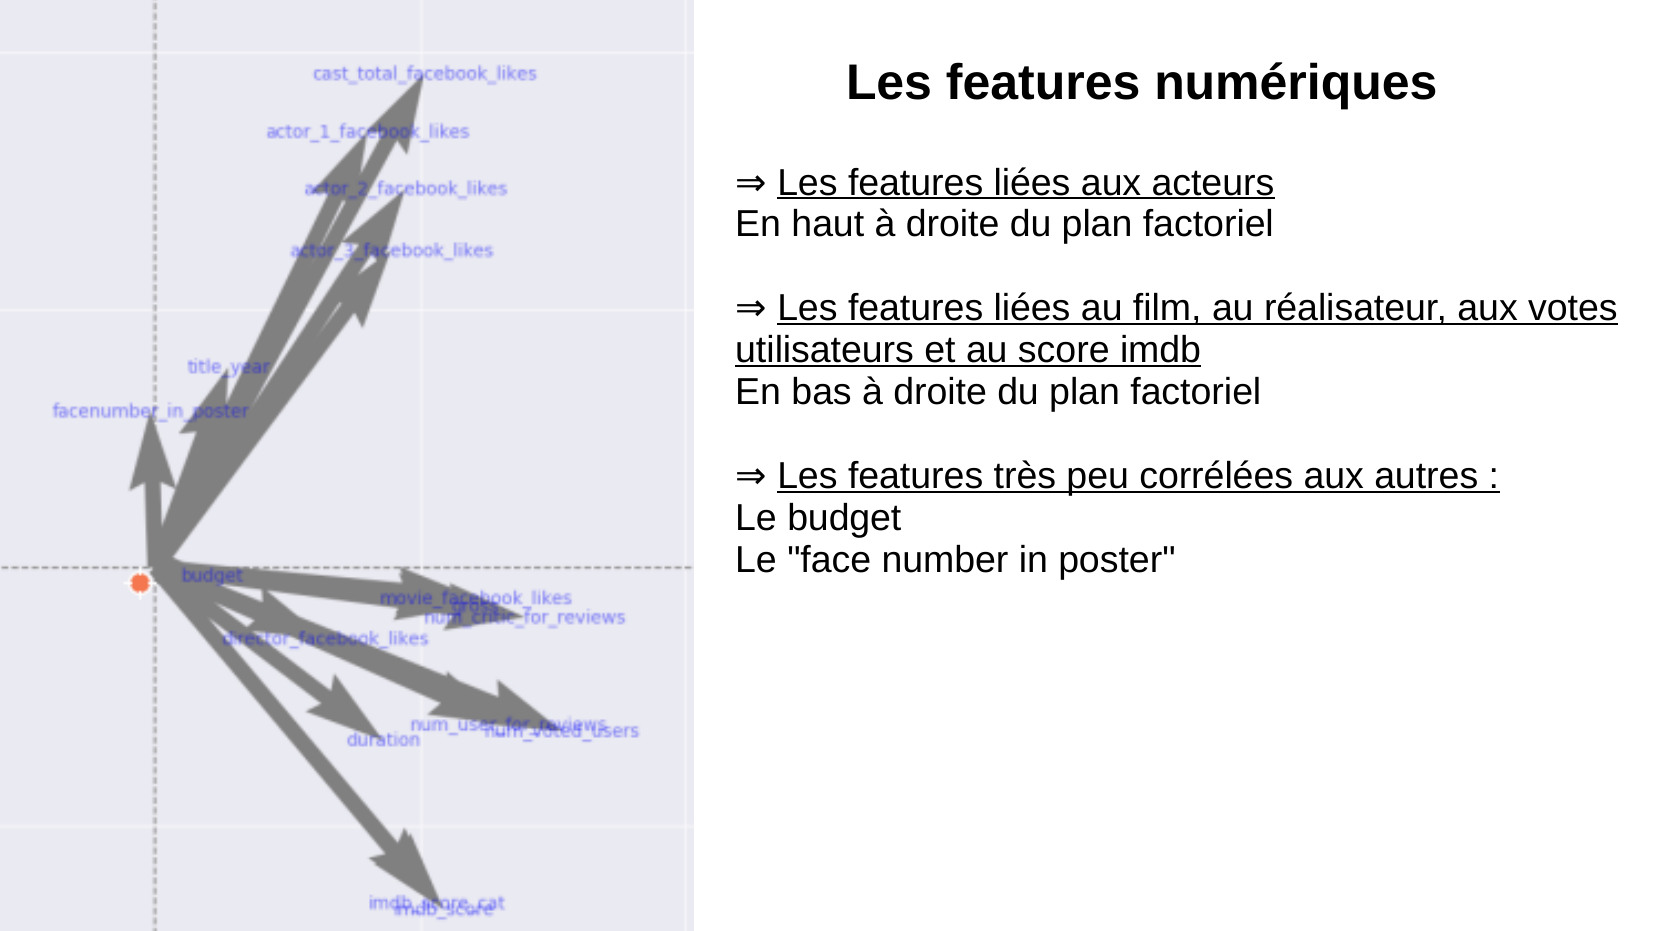

Les features numériques
⇒ Les features liées aux acteurs
En haut à droite du plan factoriel
⇒ Les features liées au film, au réalisateur, aux votes utilisateurs et au score imdb
En bas à droite du plan factoriel
⇒ Les features très peu corrélées aux autres :
Le budget
Le "face number in poster"